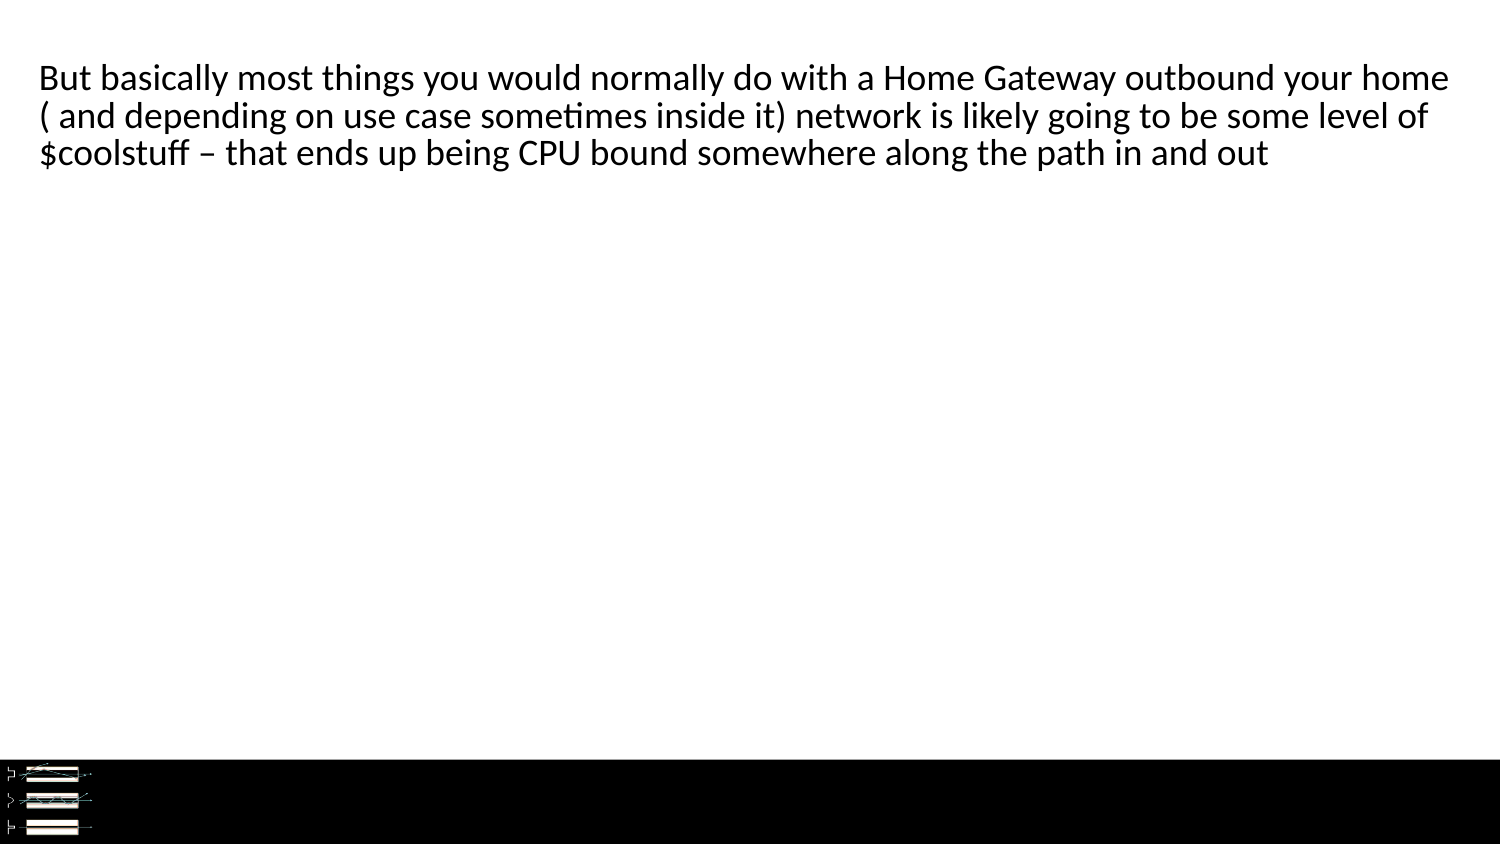

# But basically most things you would normally do with a Home Gateway outbound your home ( and depending on use case sometimes inside it) network is likely going to be some level of $coolstuff – that ends up being CPU bound somewhere along the path in and out